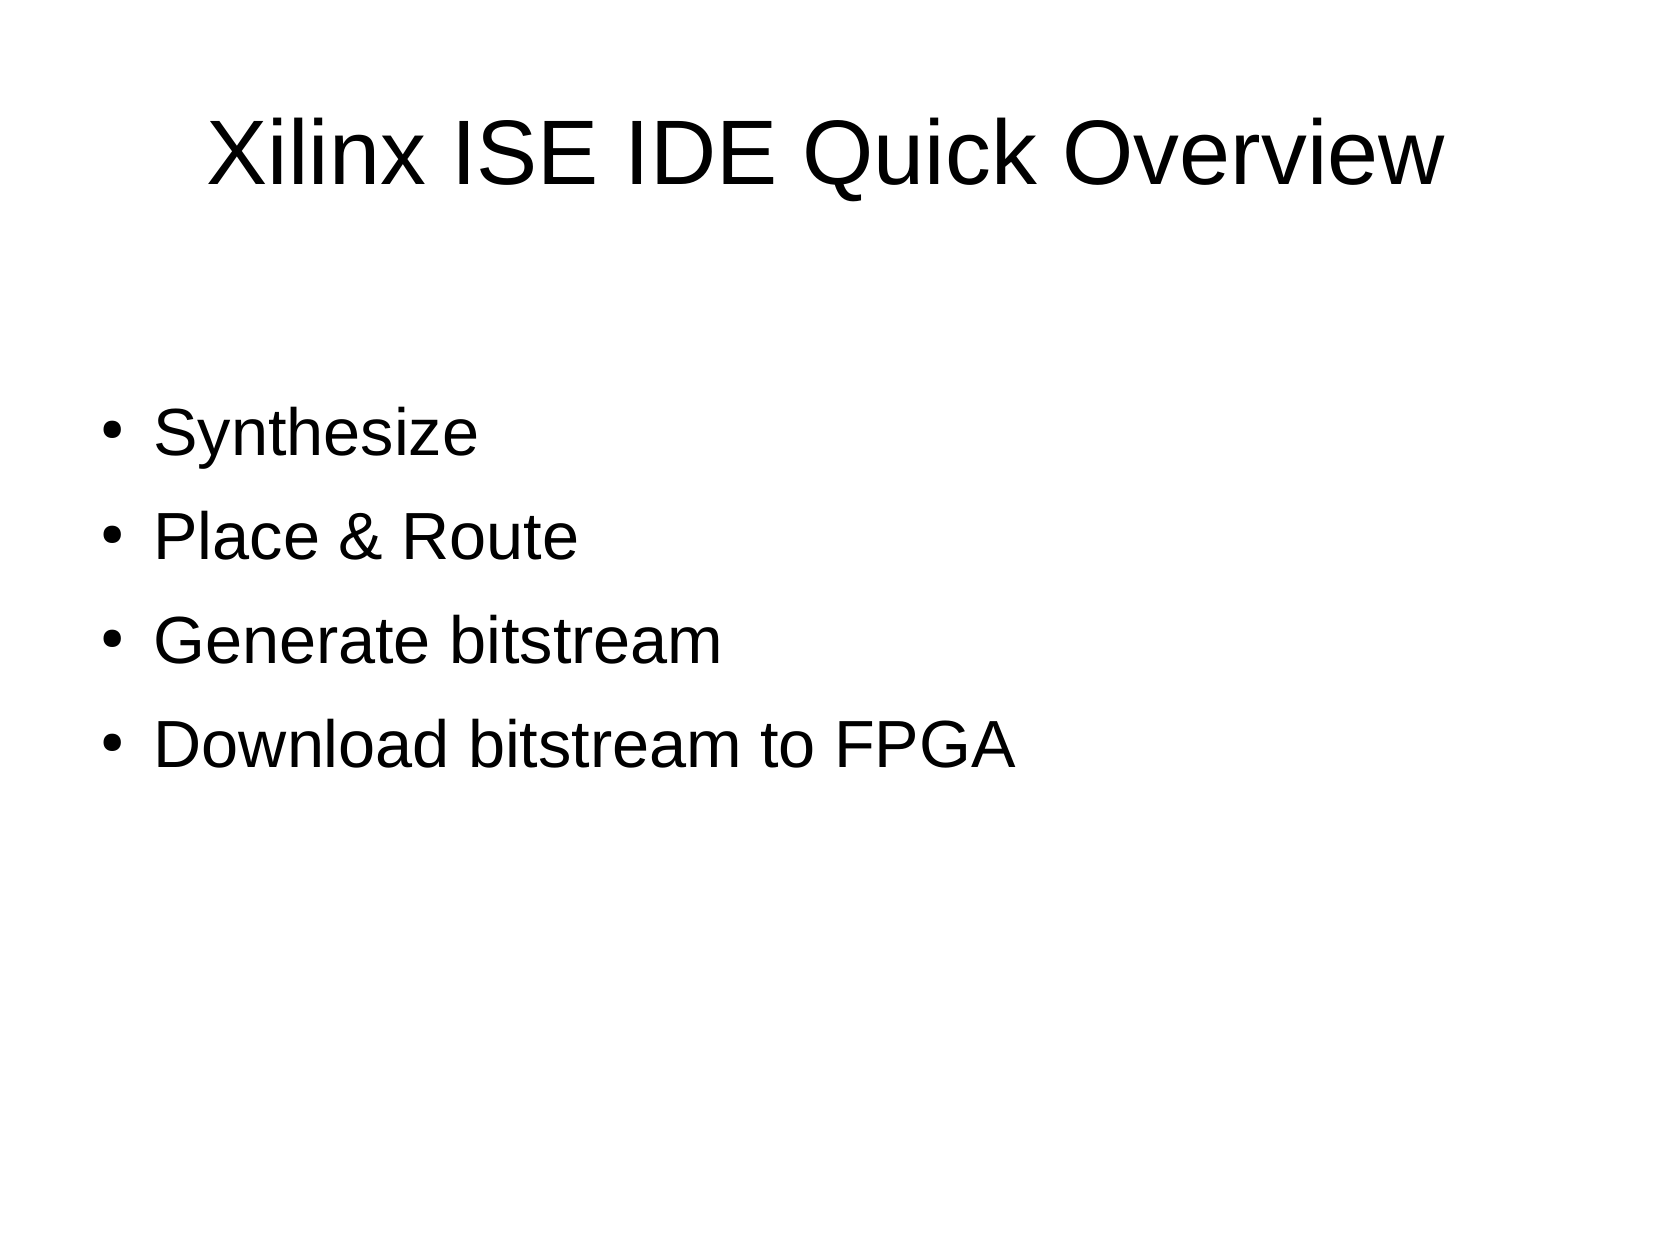

# Xilinx ISE IDE Quick Overview
Synthesize
Place & Route
Generate bitstream
Download bitstream to FPGA